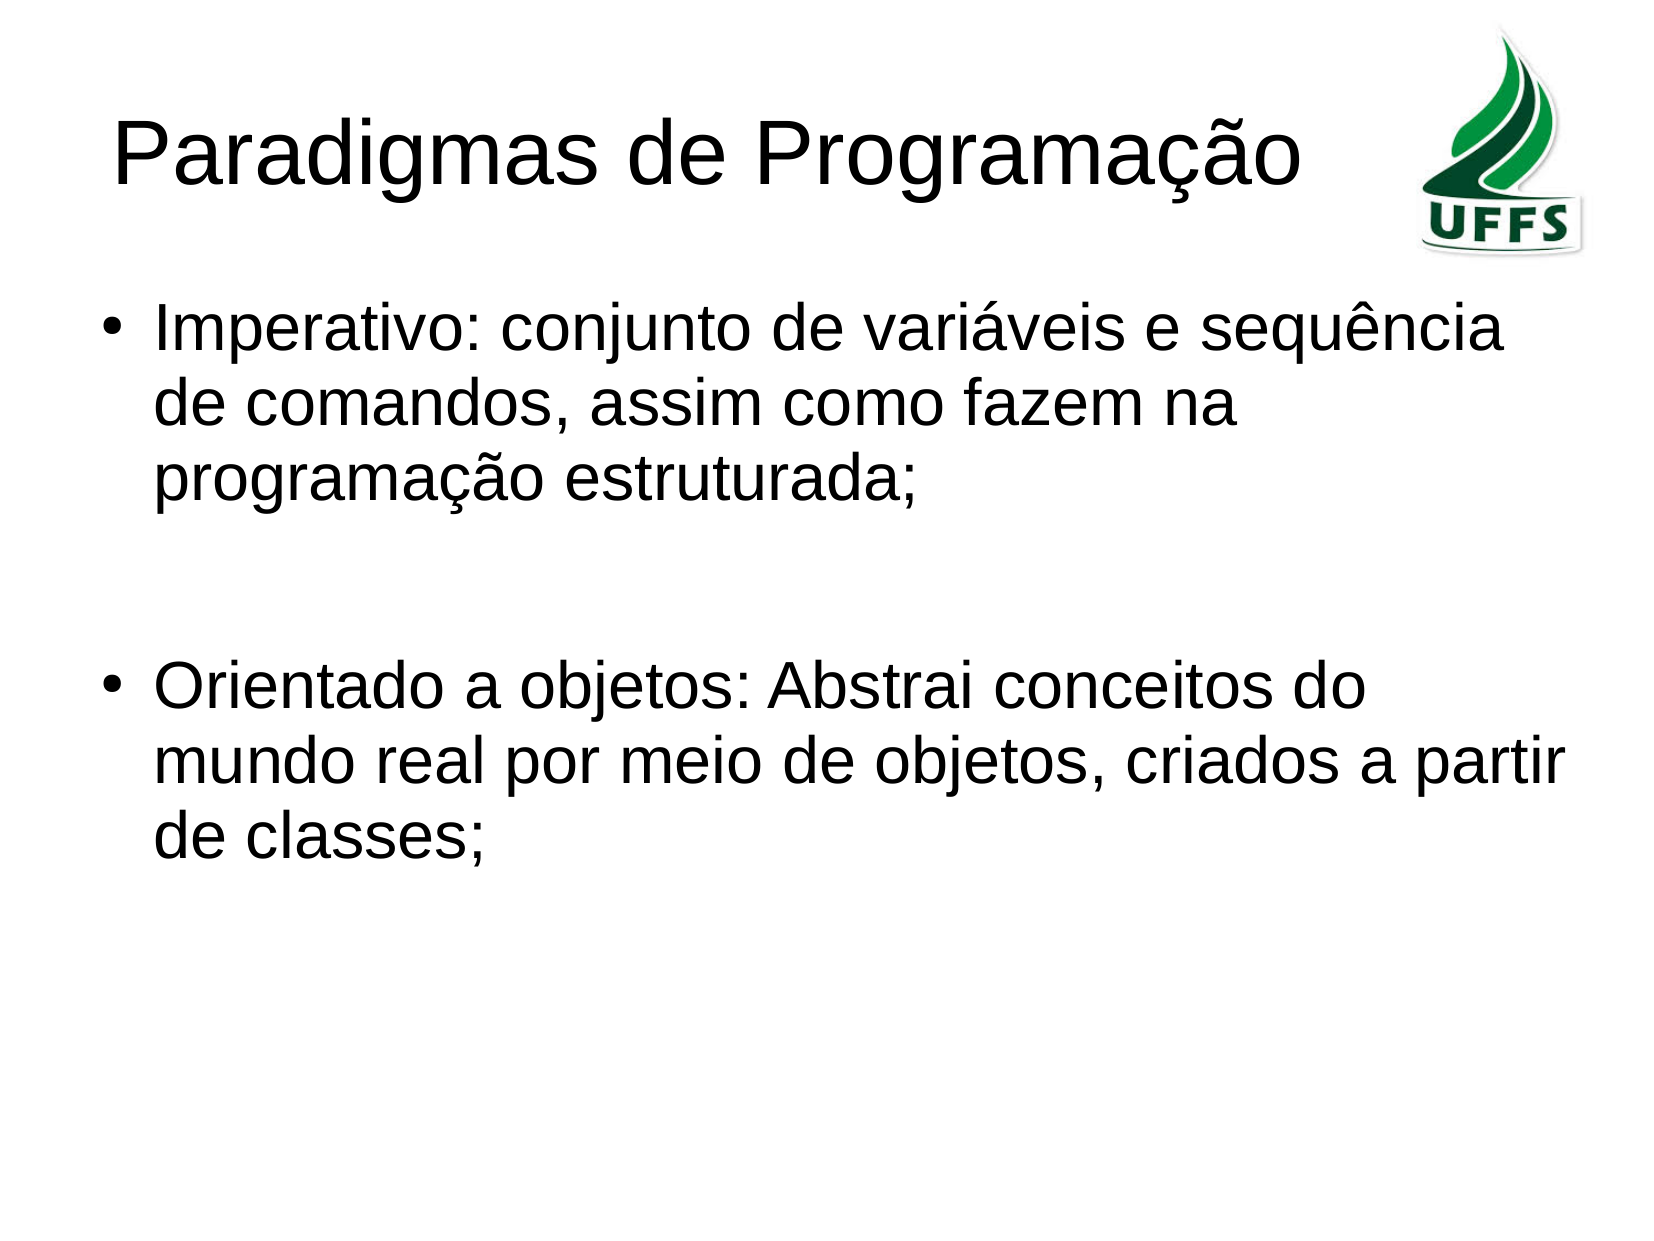

# Paradigmas de Programação
Imperativo: conjunto de variáveis e sequência de comandos, assim como fazem na programação estruturada;
Orientado a objetos: Abstrai conceitos do mundo real por meio de objetos, criados a partir de classes;